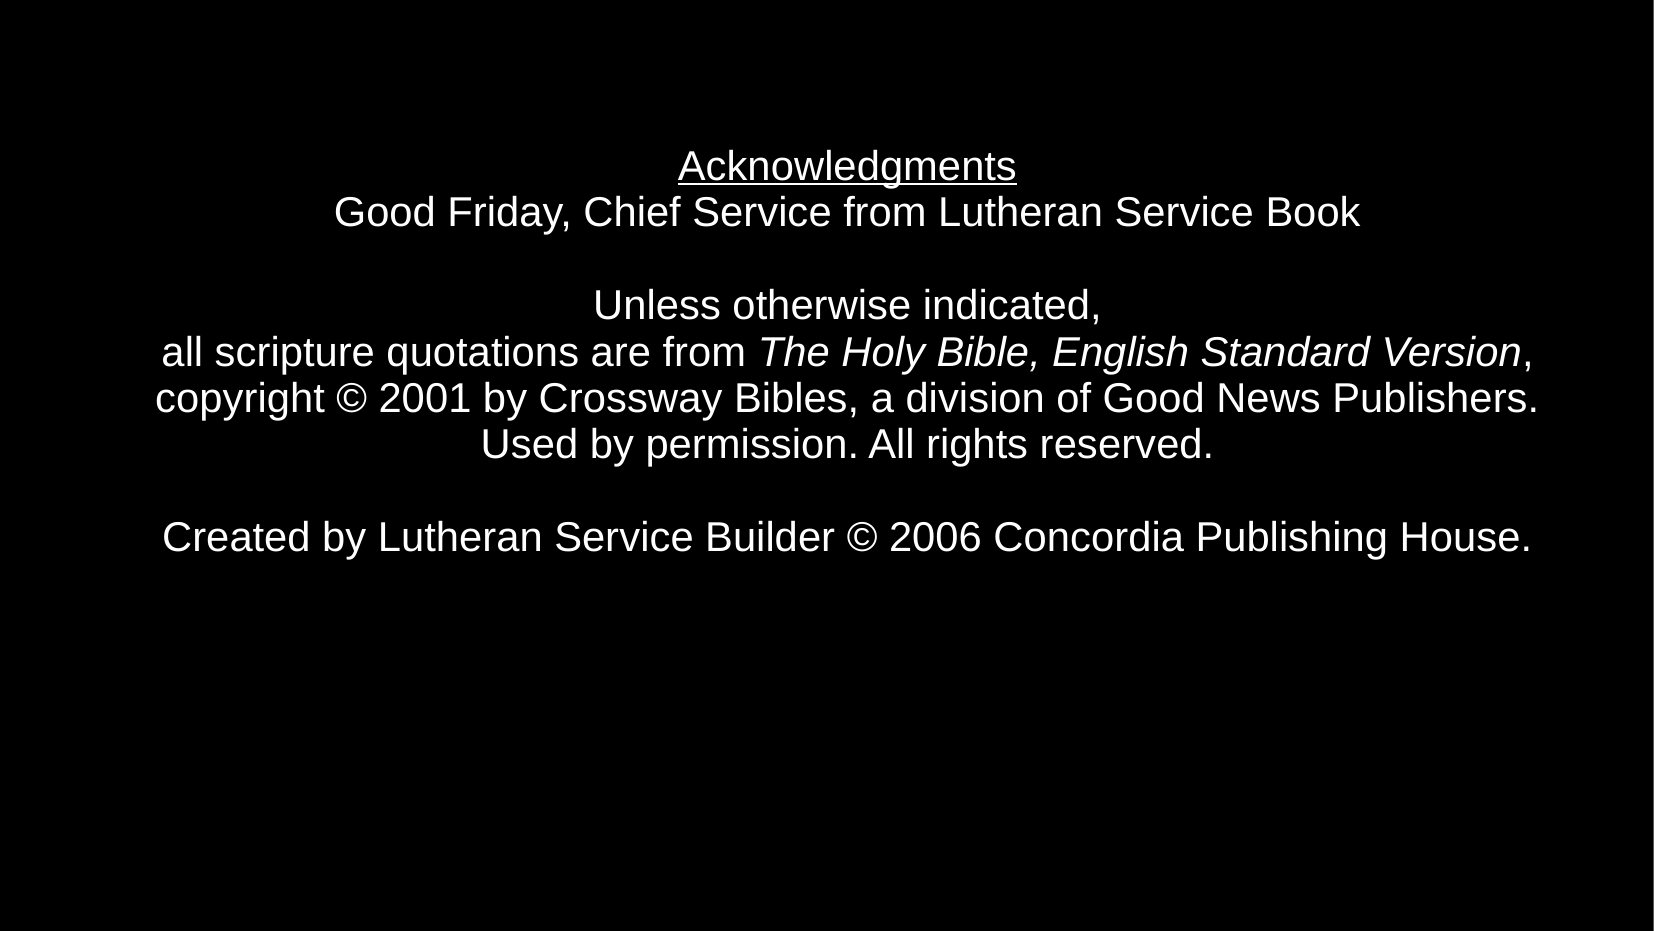

Acknowledgments
Good Friday, Chief Service from Lutheran Service Book
Unless otherwise indicated,
all scripture quotations are from The Holy Bible, English Standard Version, copyright © 2001 by Crossway Bibles, a division of Good News Publishers. Used by permission. All rights reserved.
Created by Lutheran Service Builder © 2006 Concordia Publishing House.